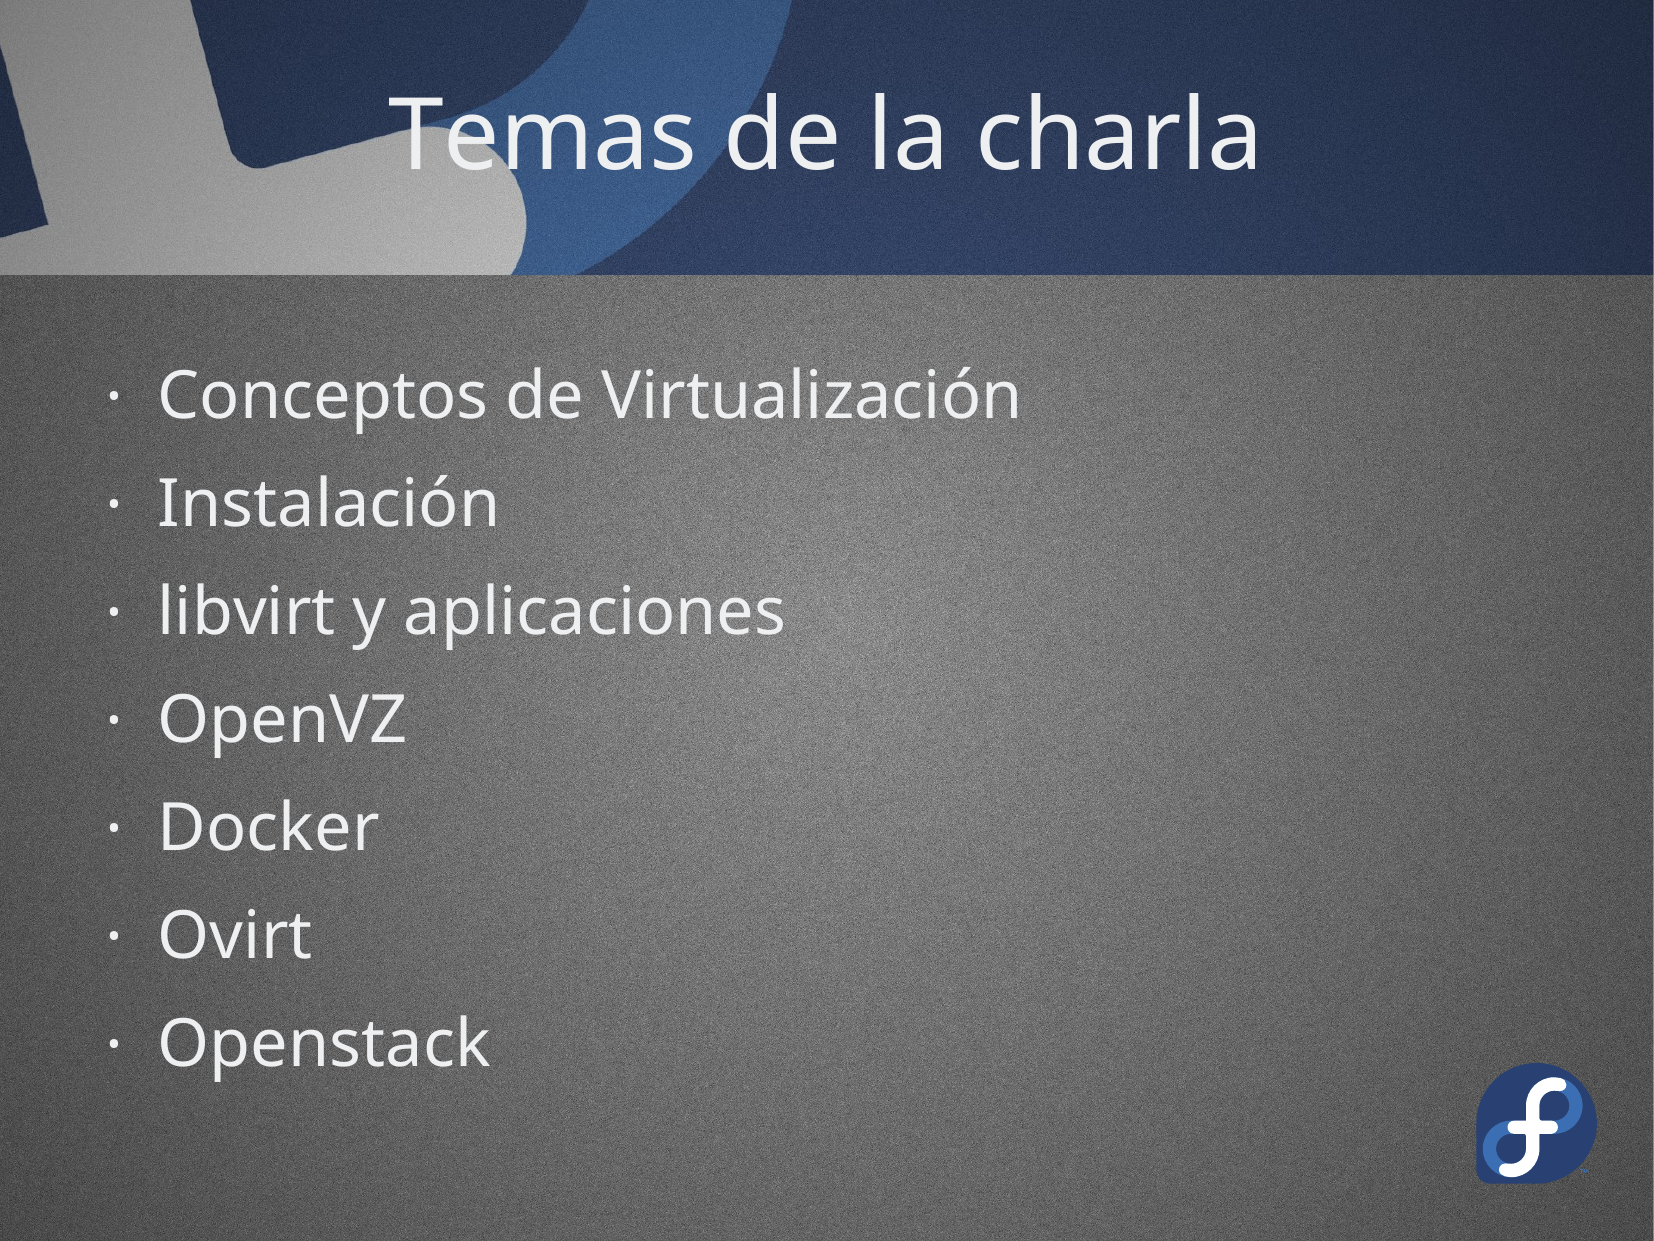

Temas de la charla
Conceptos de Virtualización
Instalación
libvirt y aplicaciones
OpenVZ
Docker
Ovirt
Openstack